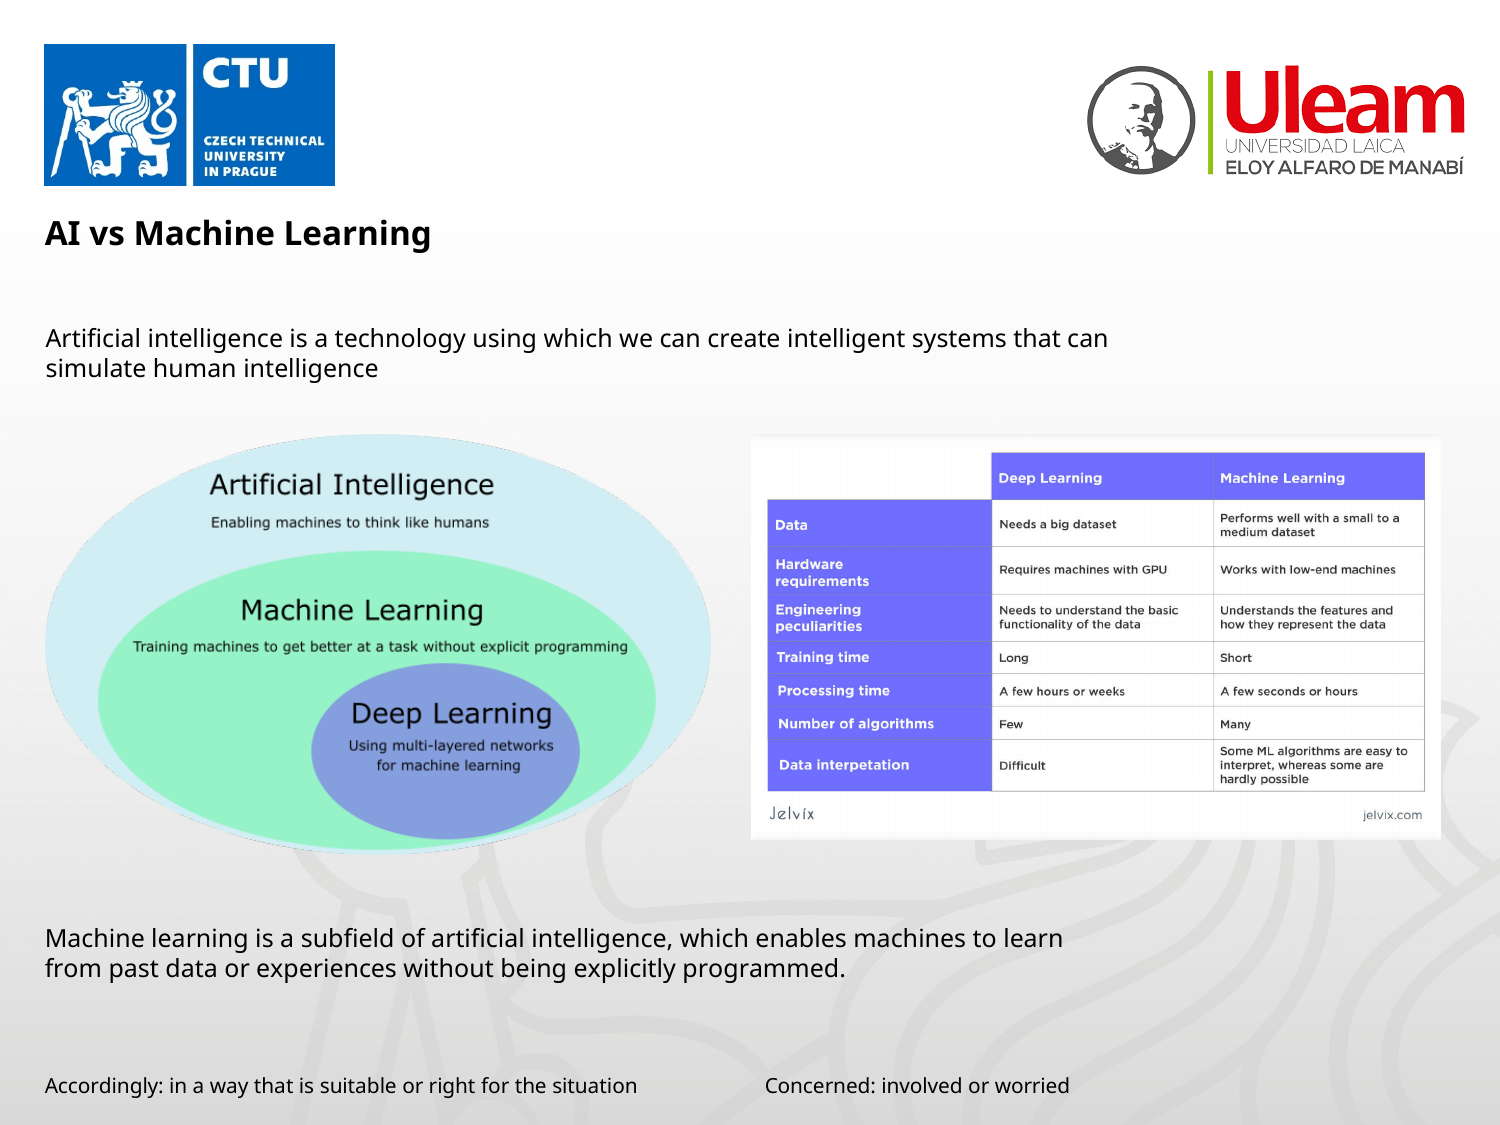

AI vs Machine Learning
Artificial intelligence is a technology using which we can create intelligent systems that can simulate human intelligence
Machine learning is a subfield of artificial intelligence, which enables machines to learn from past data or experiences without being explicitly programmed.
Accordingly: in a way that is suitable or right for the situation
Concerned: involved or worried